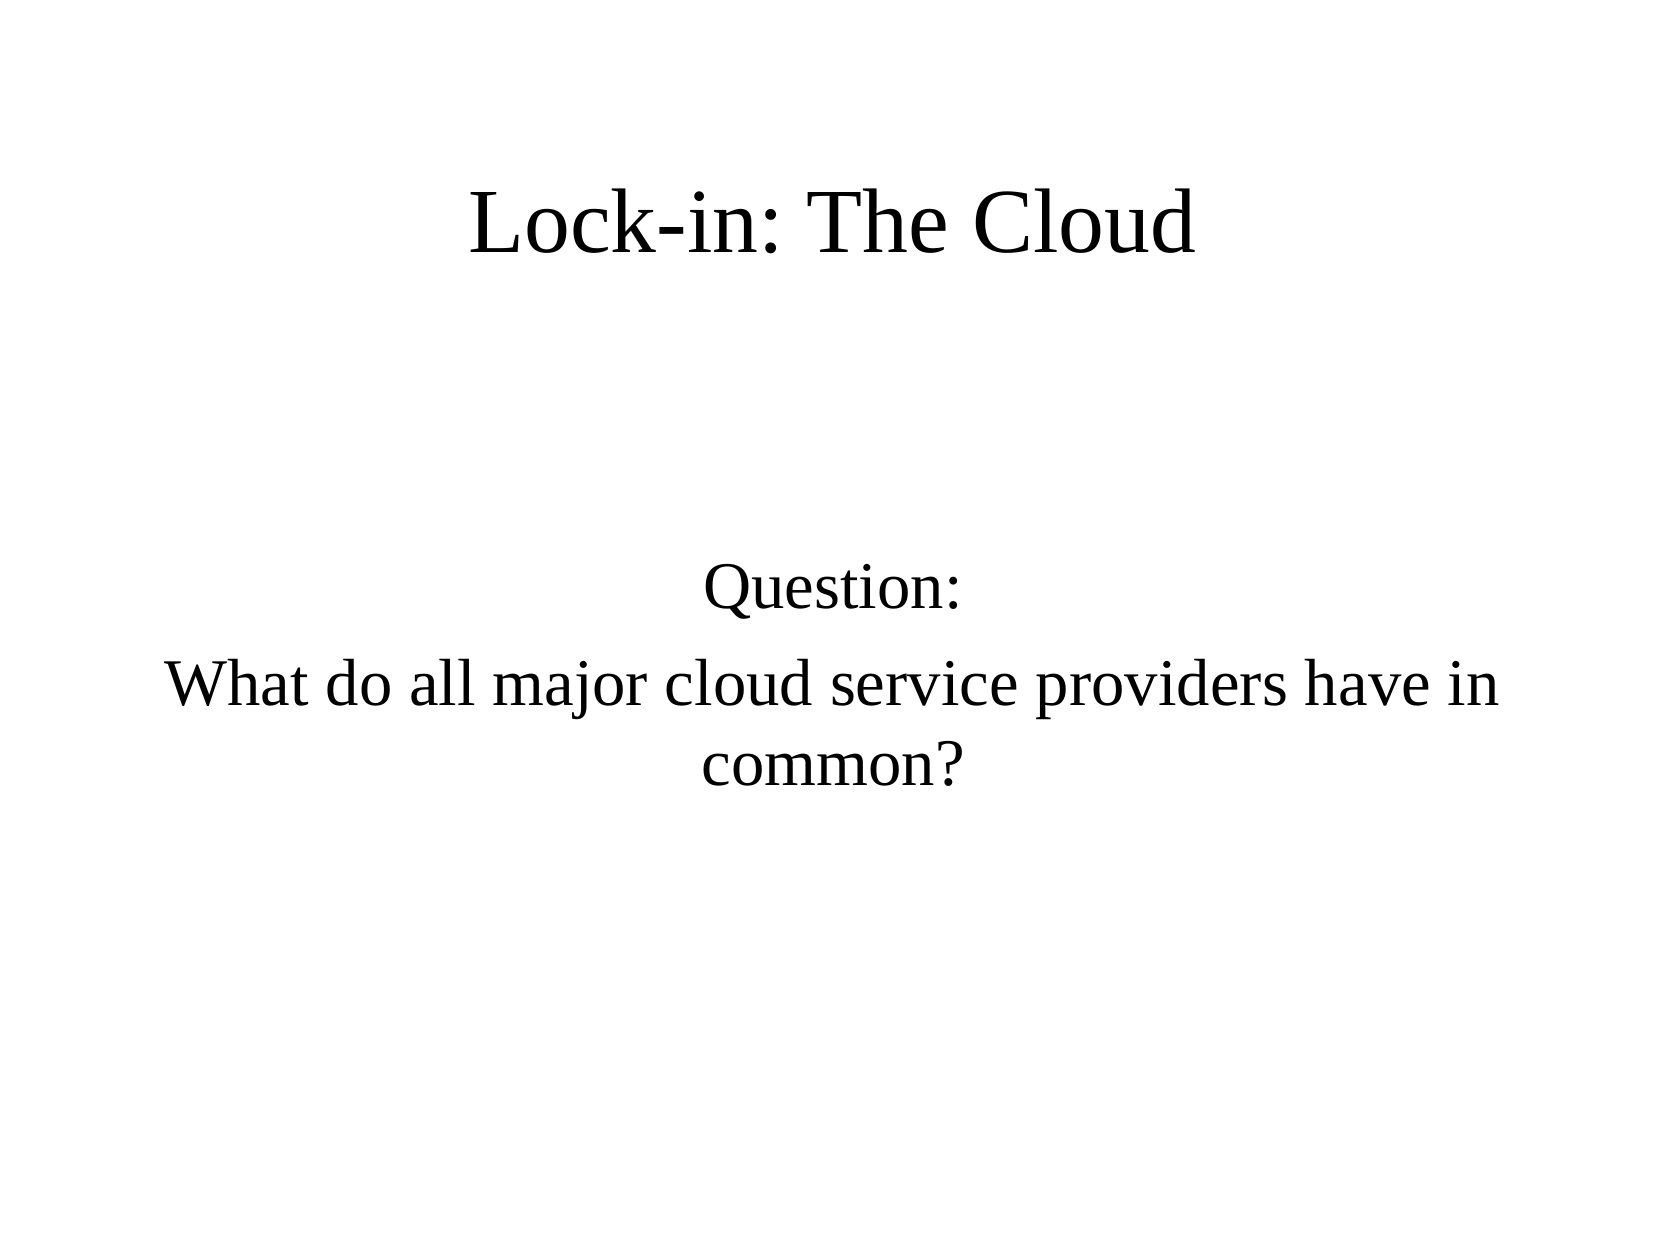

# Lock-in: The Cloud
Question:
What do all major cloud service providers have in common?